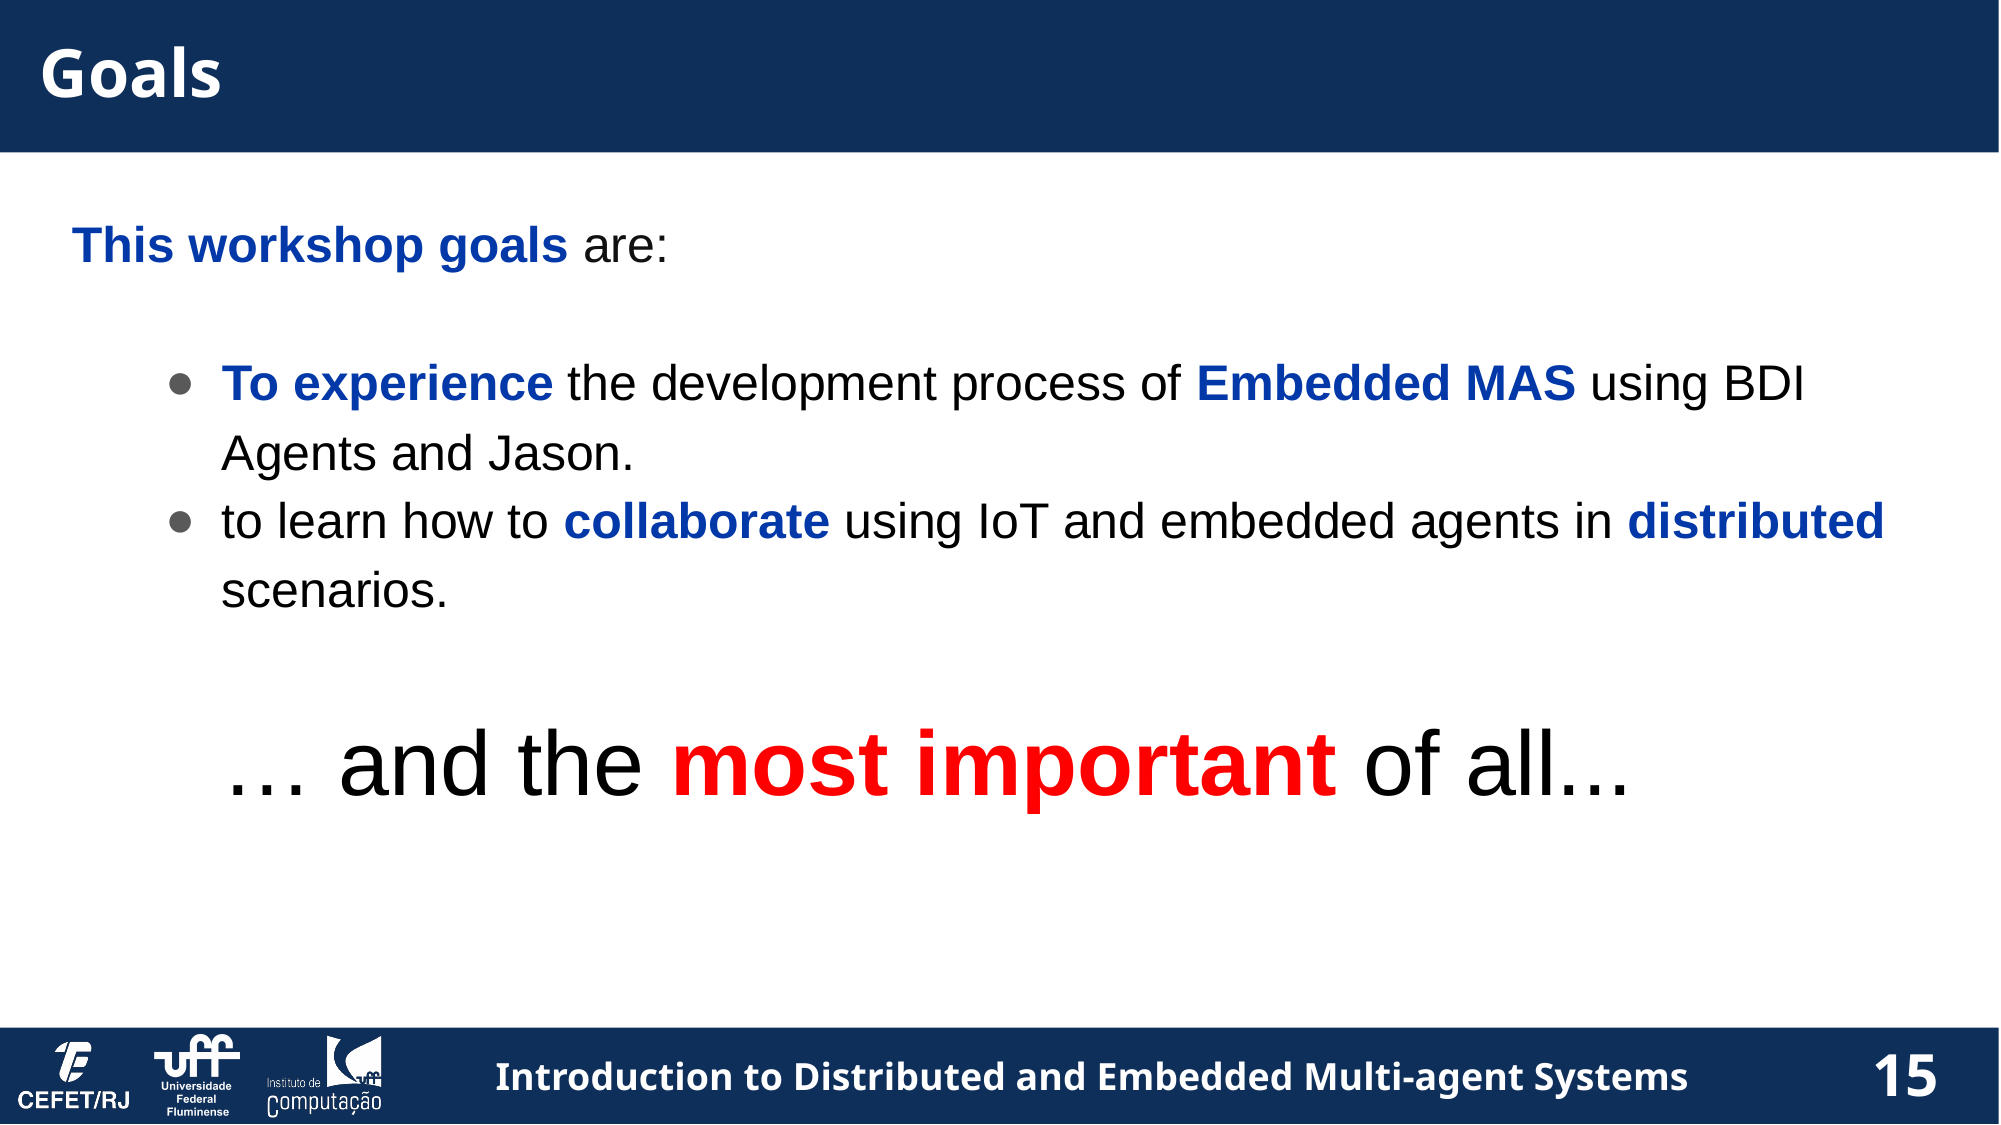

Goals
This workshop goals are:
To experience the development process of Embedded MAS using BDI Agents and Jason.
to learn how to collaborate using IoT and embedded agents in distributed scenarios.
… and the most important of all...